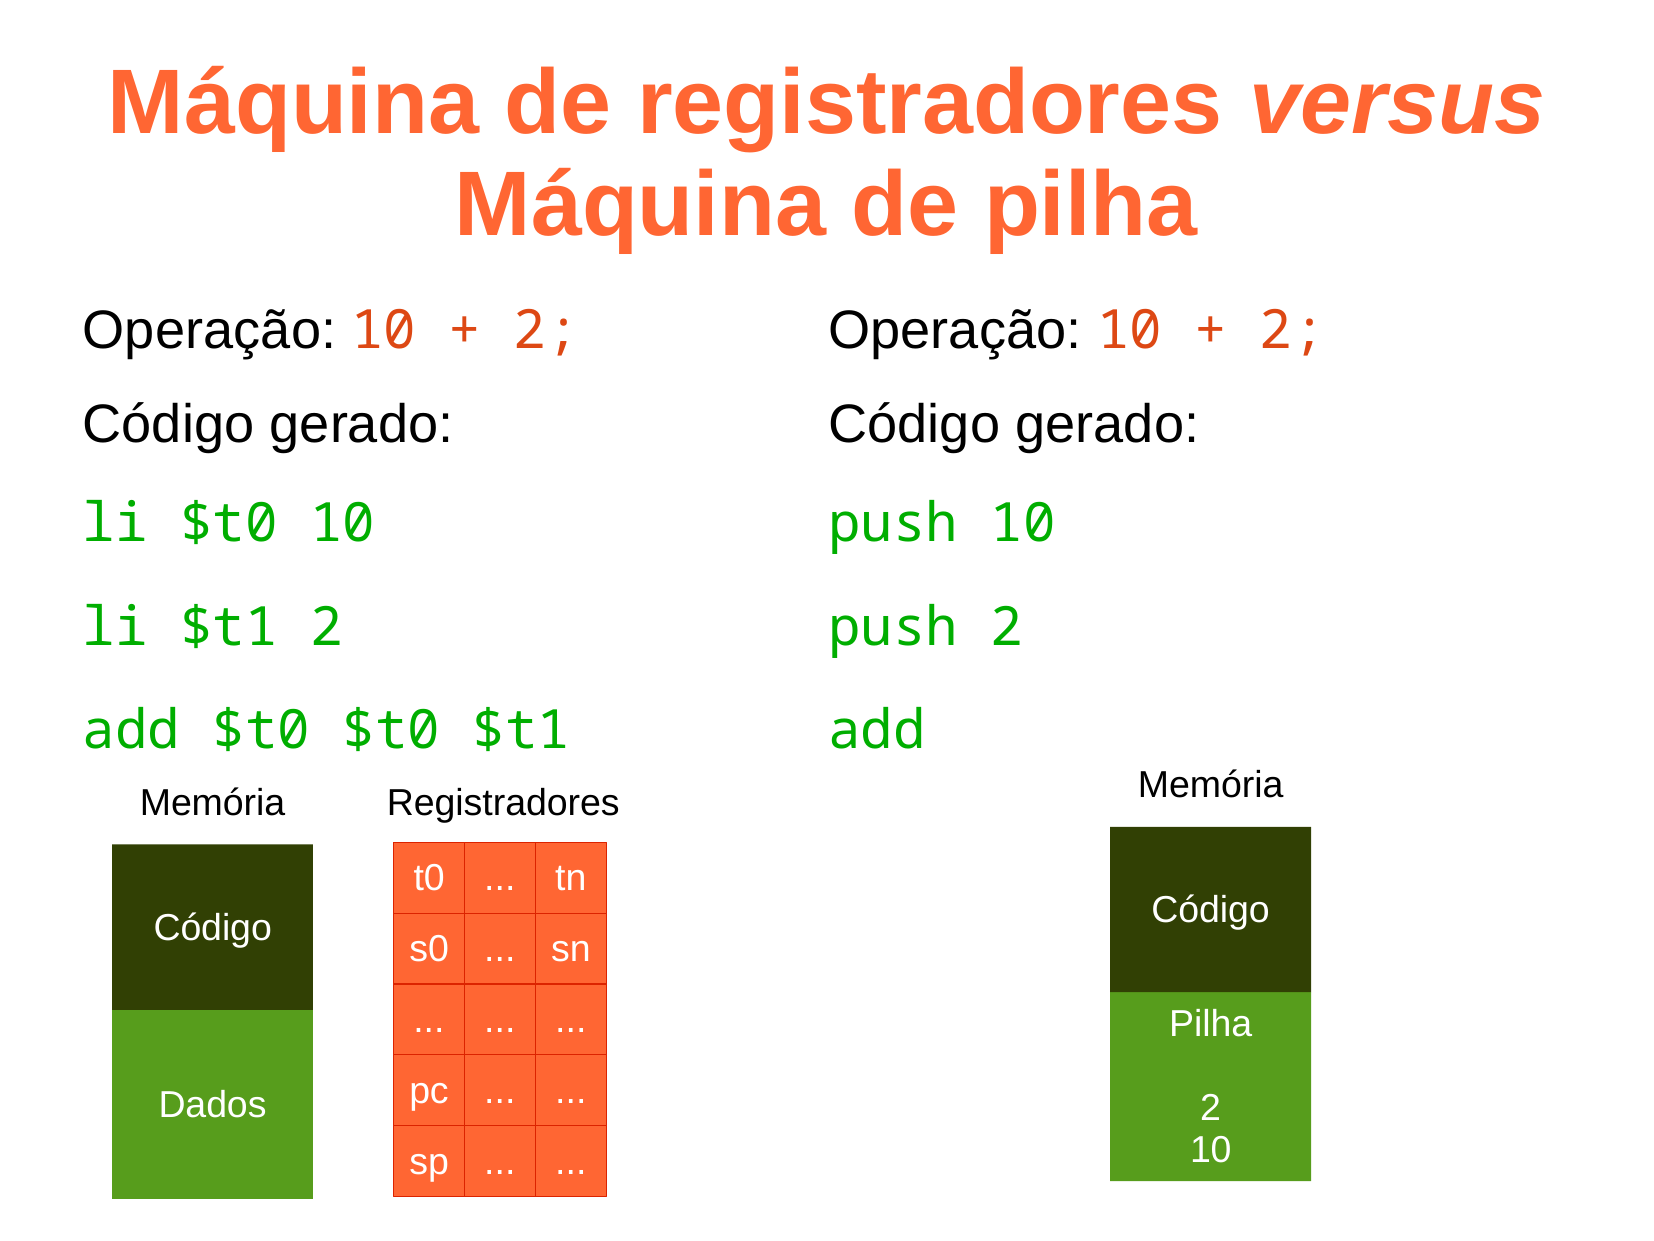

# Máquina de registradores versus Máquina de pilha
Operação: 10 + 2;
Código gerado:
li $t0 10
li $t1 2
add $t0 $t0 $t1
Operação: 10 + 2;
Código gerado:
push 10
push 2
add
Memória
Código
Pilha
2
10
Memória
Código
Dados
Registradores
a0
t0
...
tn
s0
...
sn
...
...
...
pc
...
...
sp
...
...